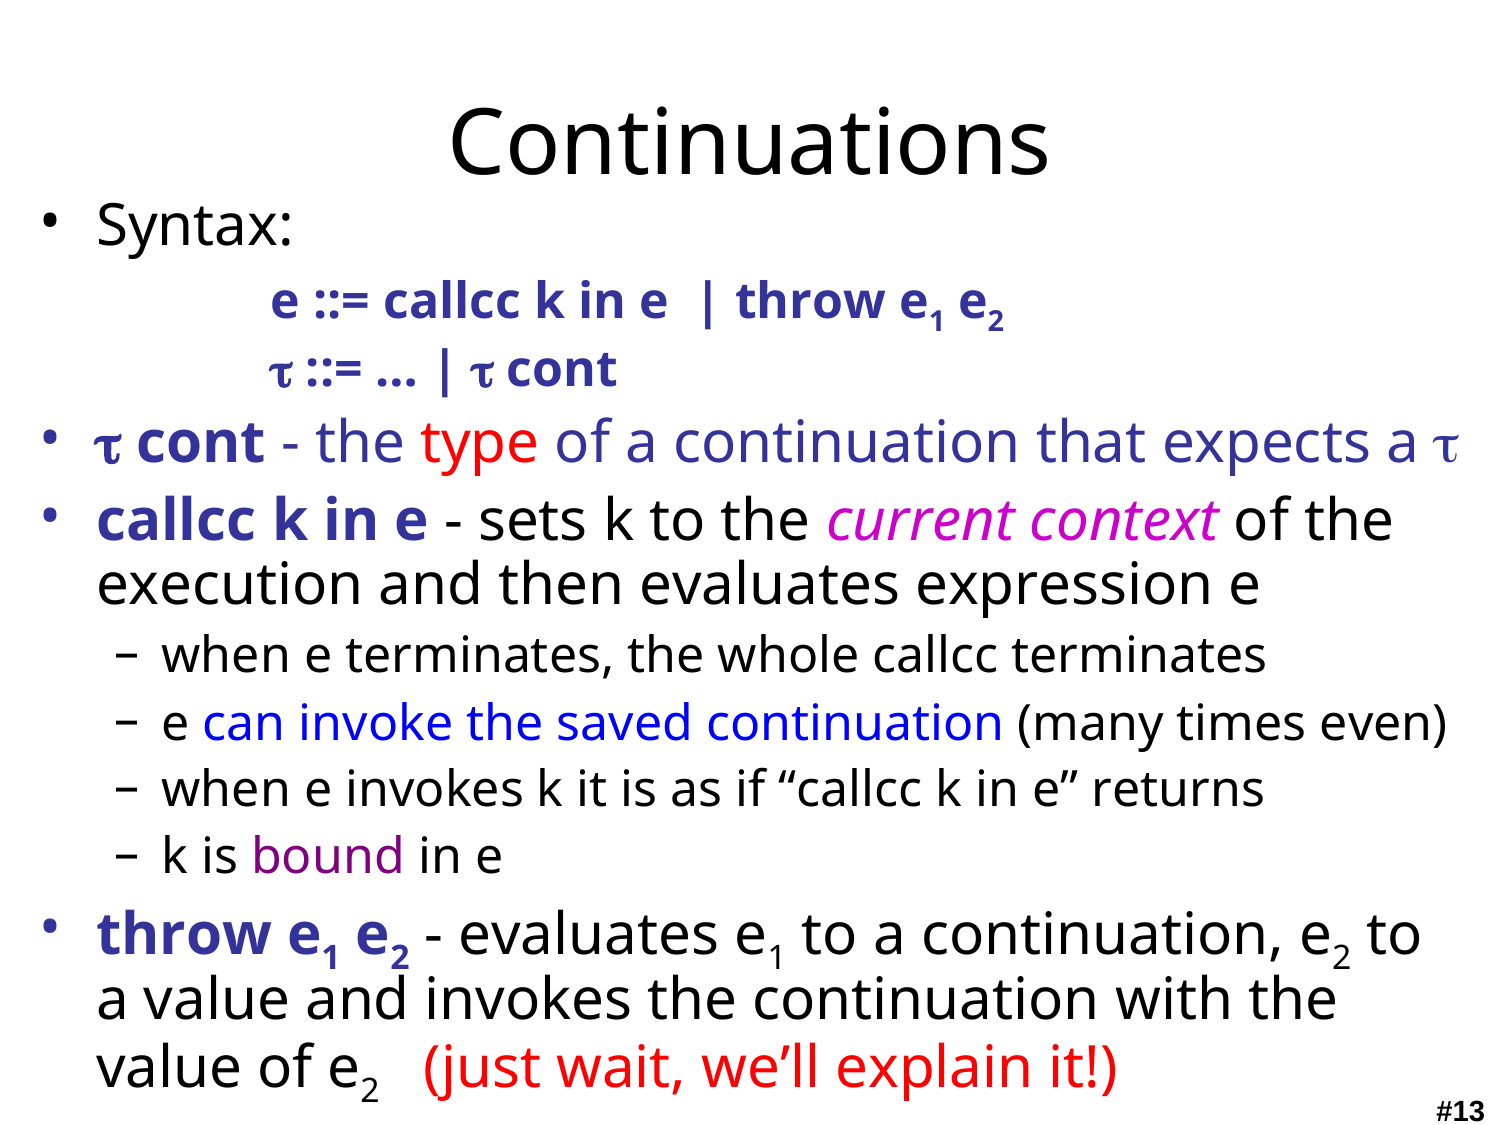

# Continuations
Syntax:
 e ::= callcc k in e | throw e1 e2
  ::= … |  cont
 cont - the type of a continuation that expects a 
callcc k in e - sets k to the current context of the execution and then evaluates expression e
when e terminates, the whole callcc terminates
e can invoke the saved continuation (many times even)
when e invokes k it is as if “callcc k in e” returns
k is bound in e
throw e1 e2 - evaluates e1 to a continuation, e2 to a value and invokes the continuation with the value of e2 (just wait, we’ll explain it!)
13